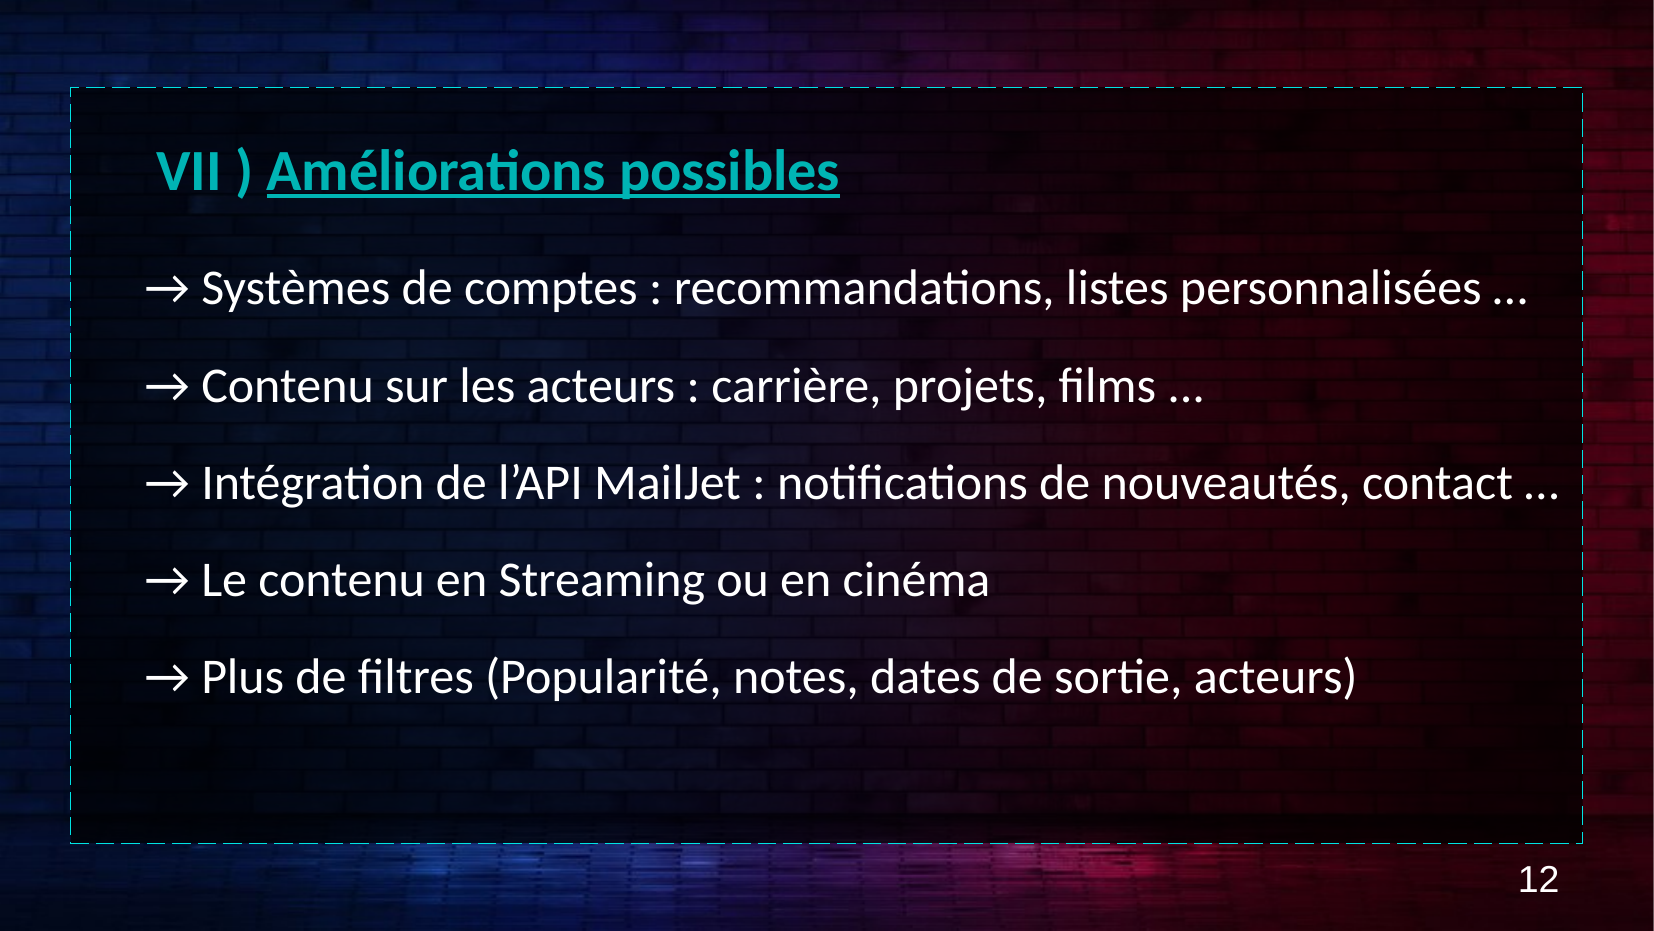

VII ) Améliorations possibles
→ Systèmes de comptes : recommandations, listes personnalisées …
→ Contenu sur les acteurs : carrière, projets, films ...
→ Intégration de l’API MailJet : notifications de nouveautés, contact …
→ Le contenu en Streaming ou en cinéma
→ Plus de filtres (Popularité, notes, dates de sortie, acteurs)